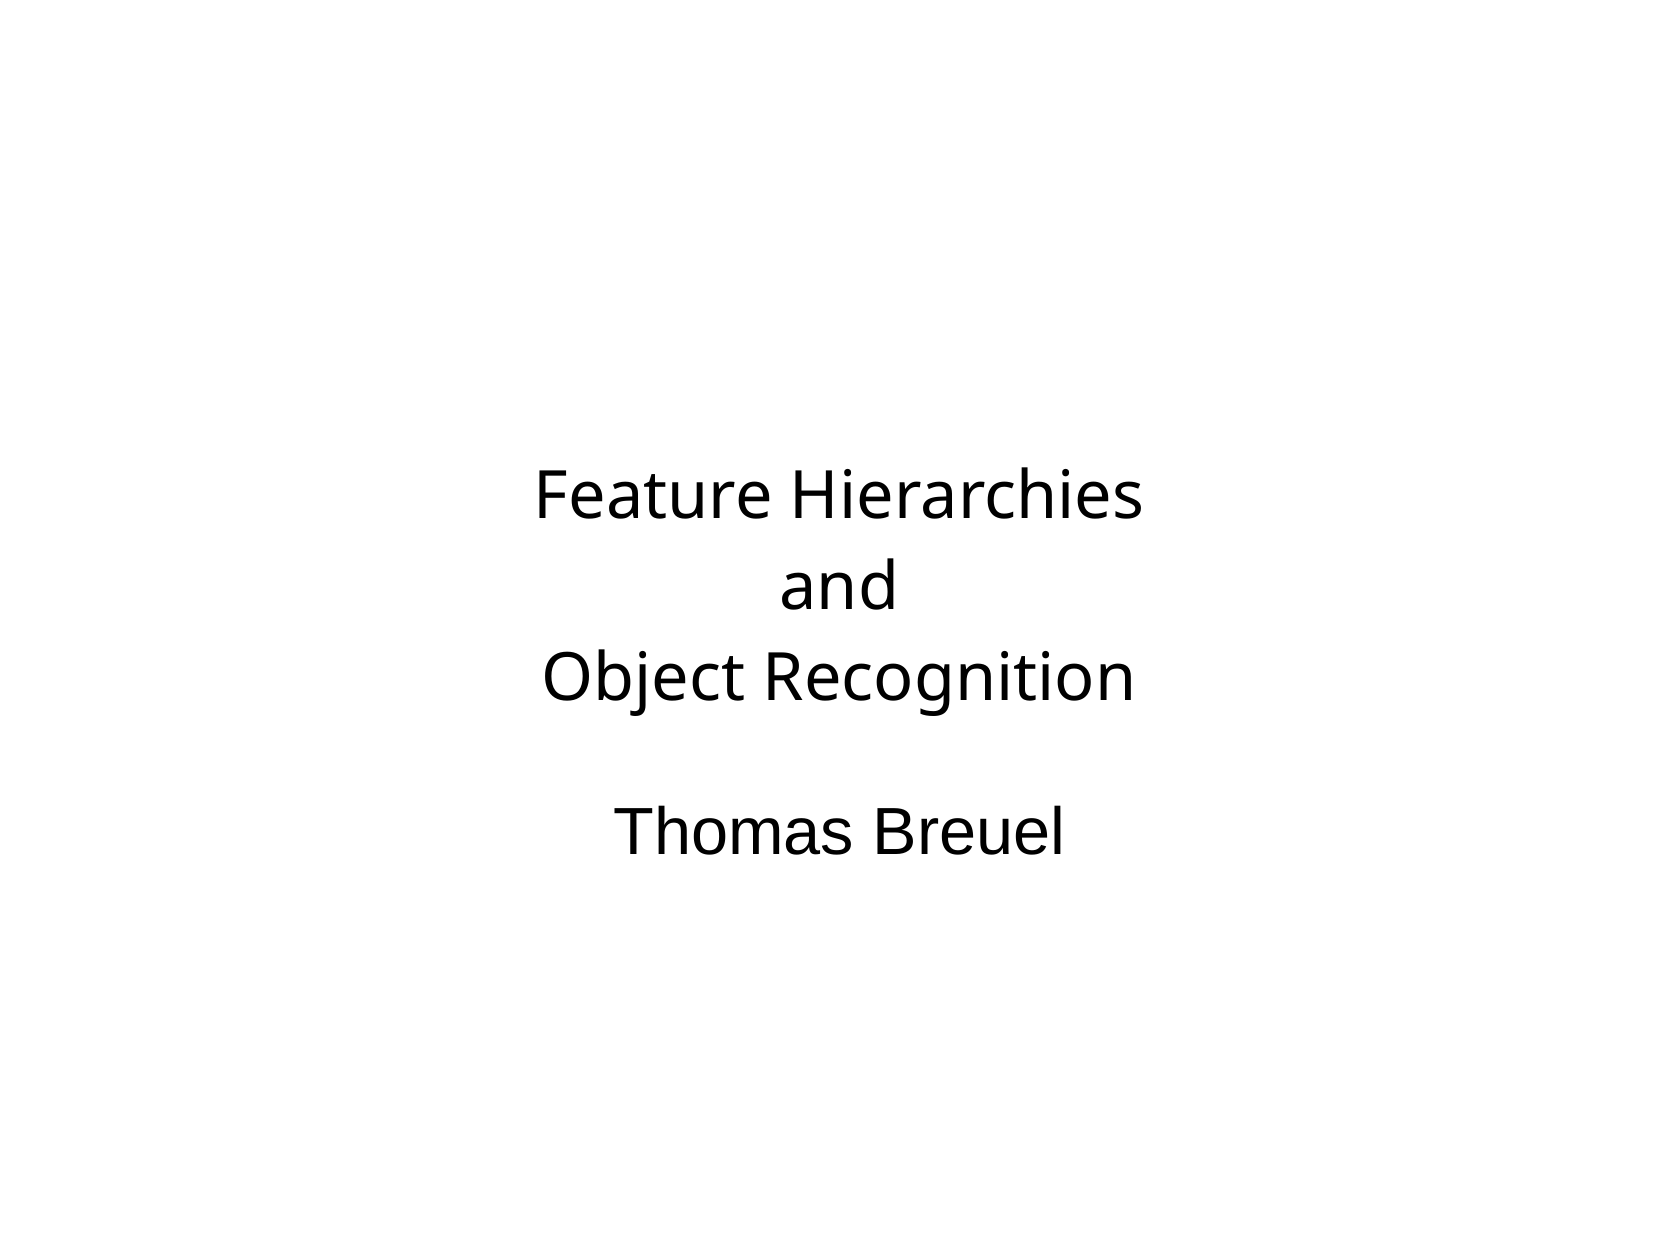

#
Feature Hierarchies
and
Object Recognition
Thomas Breuel